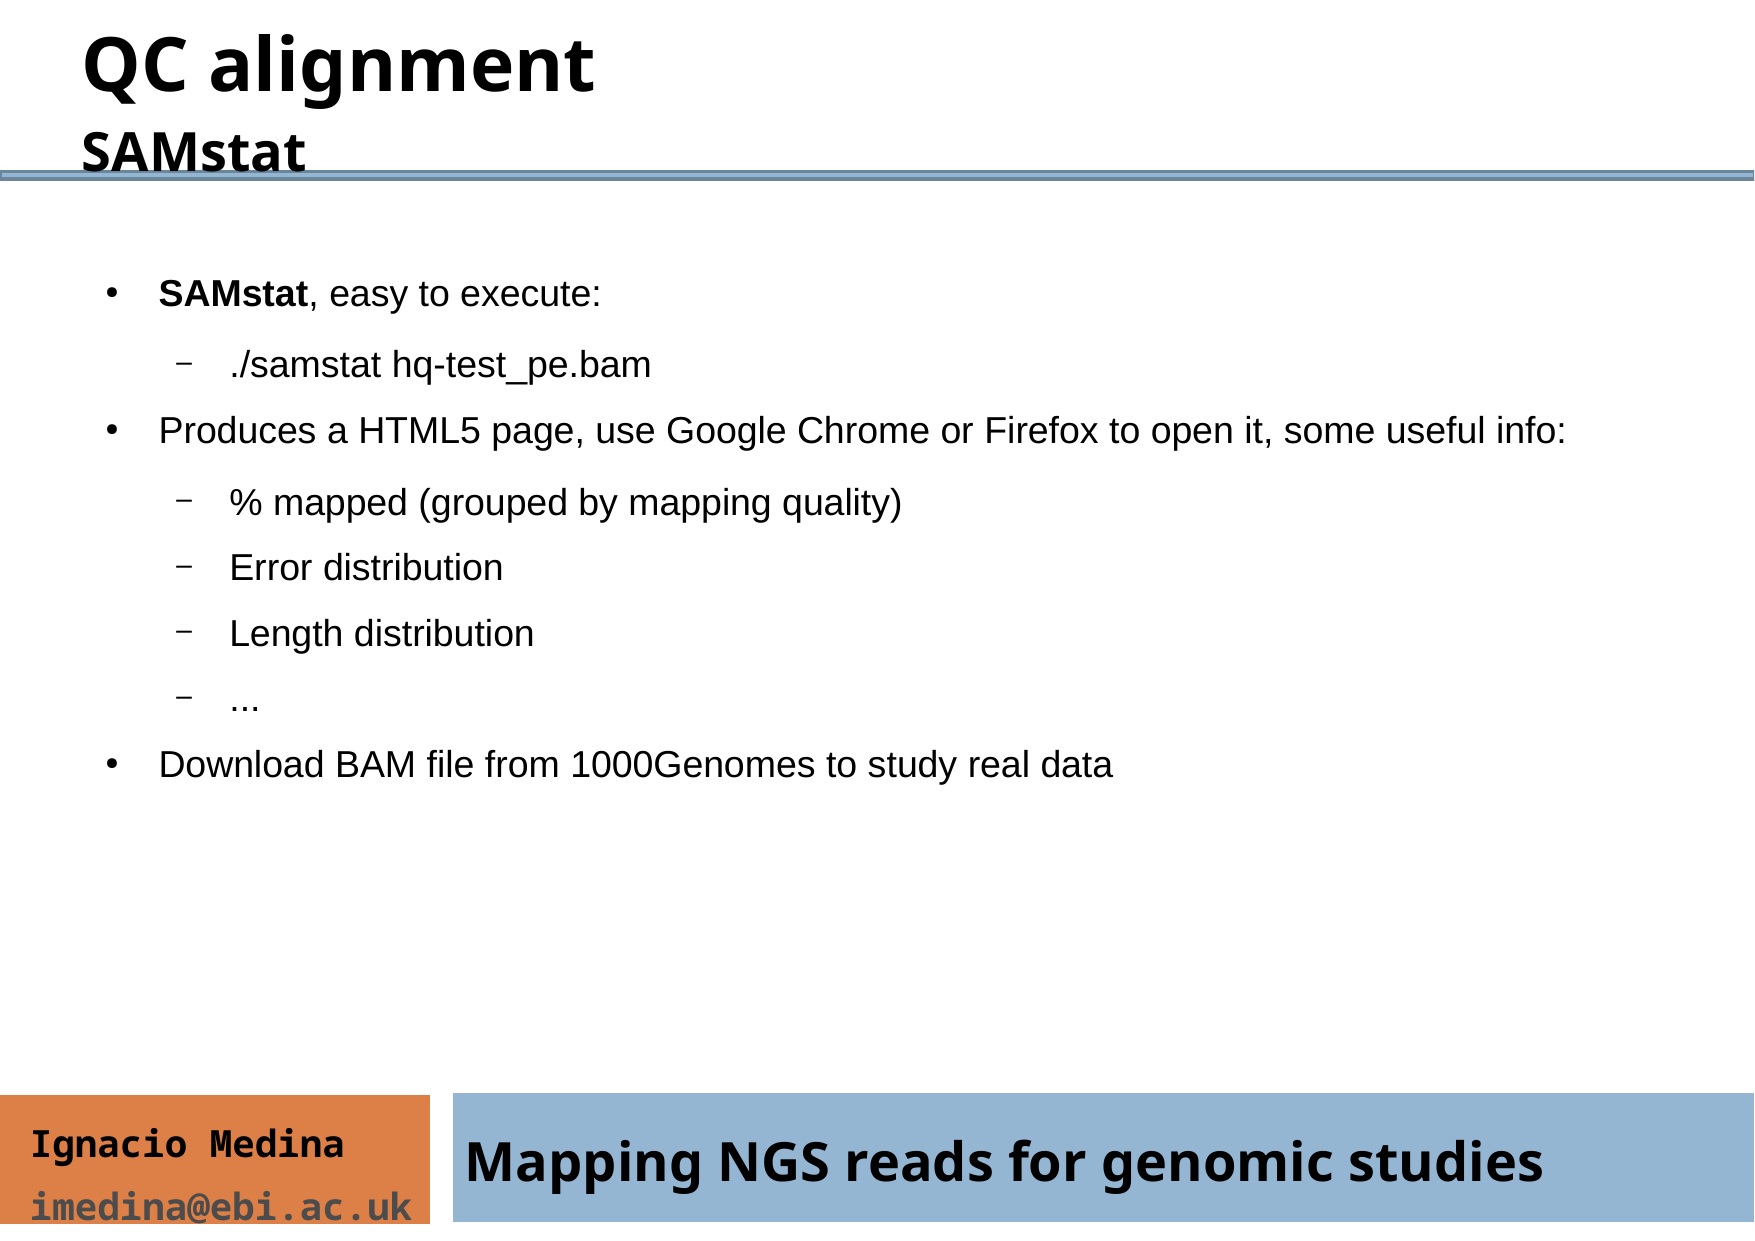

QC alignment
SAMstat
# SAMstat, easy to execute:
./samstat hq-test_pe.bam
Produces a HTML5 page, use Google Chrome or Firefox to open it, some useful info:
% mapped (grouped by mapping quality)
Error distribution
Length distribution
...
Download BAM file from 1000Genomes to study real data
Ignacio Medina
imedina@ebi.ac.uk
Mapping NGS reads for genomic studies